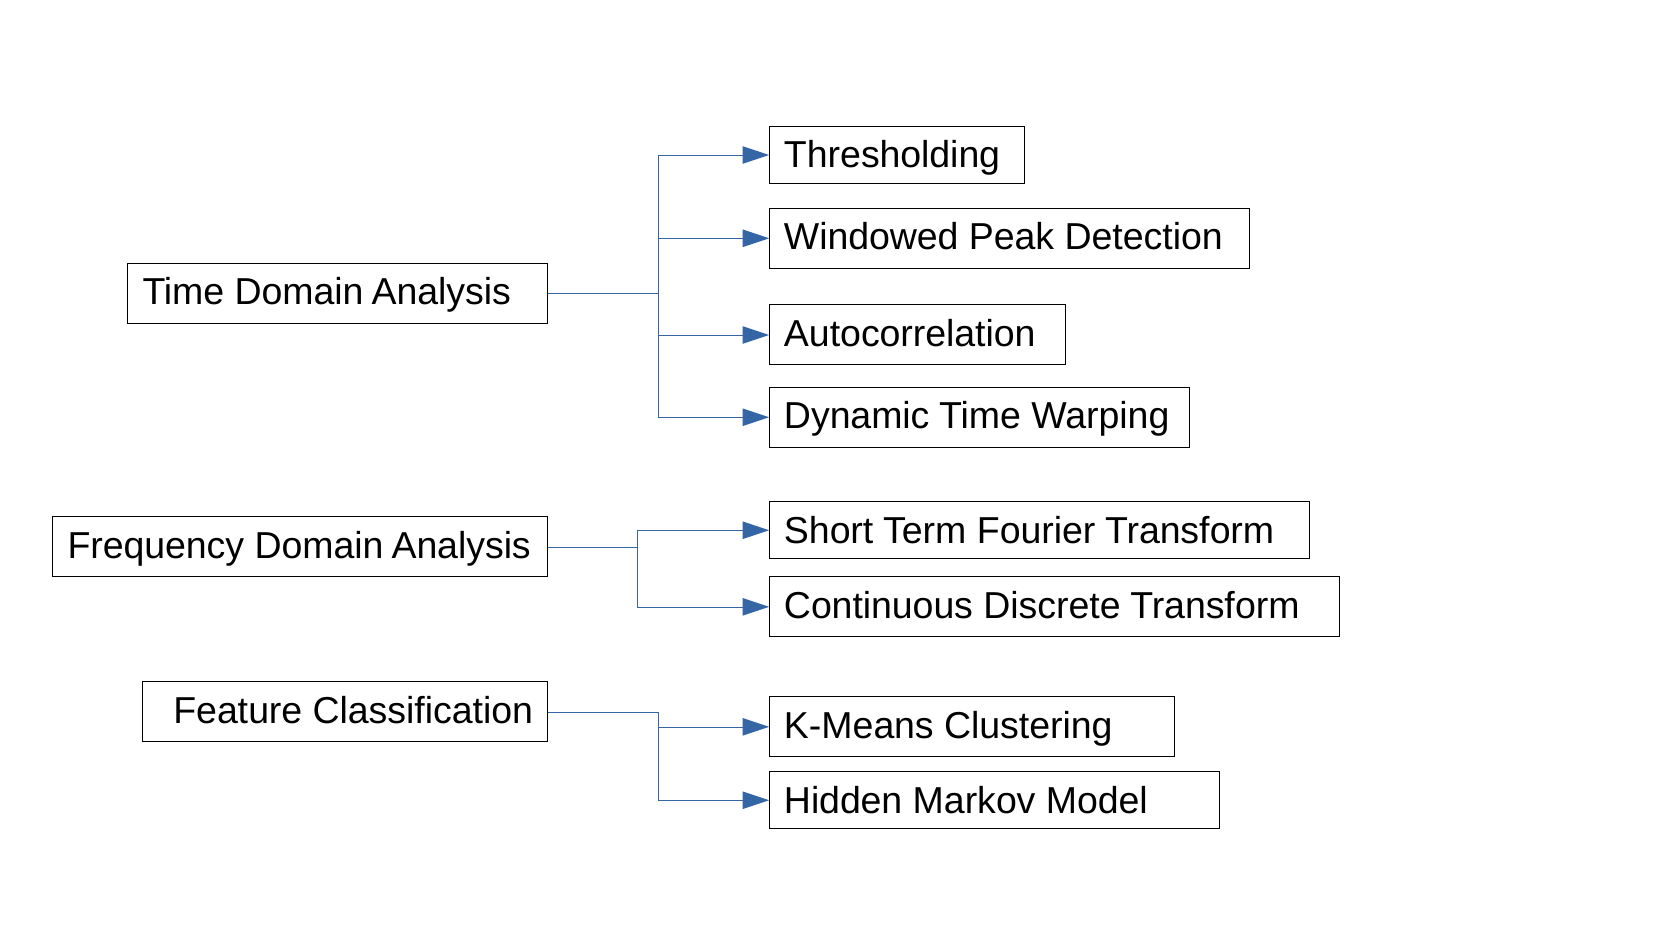

Thresholding
Windowed Peak Detection
Time Domain Analysis
Autocorrelation
Dynamic Time Warping
Short Term Fourier Transform
Frequency Domain Analysis
Continuous Discrete Transform
Feature Classification
K-Means Clustering
Hidden Markov Model